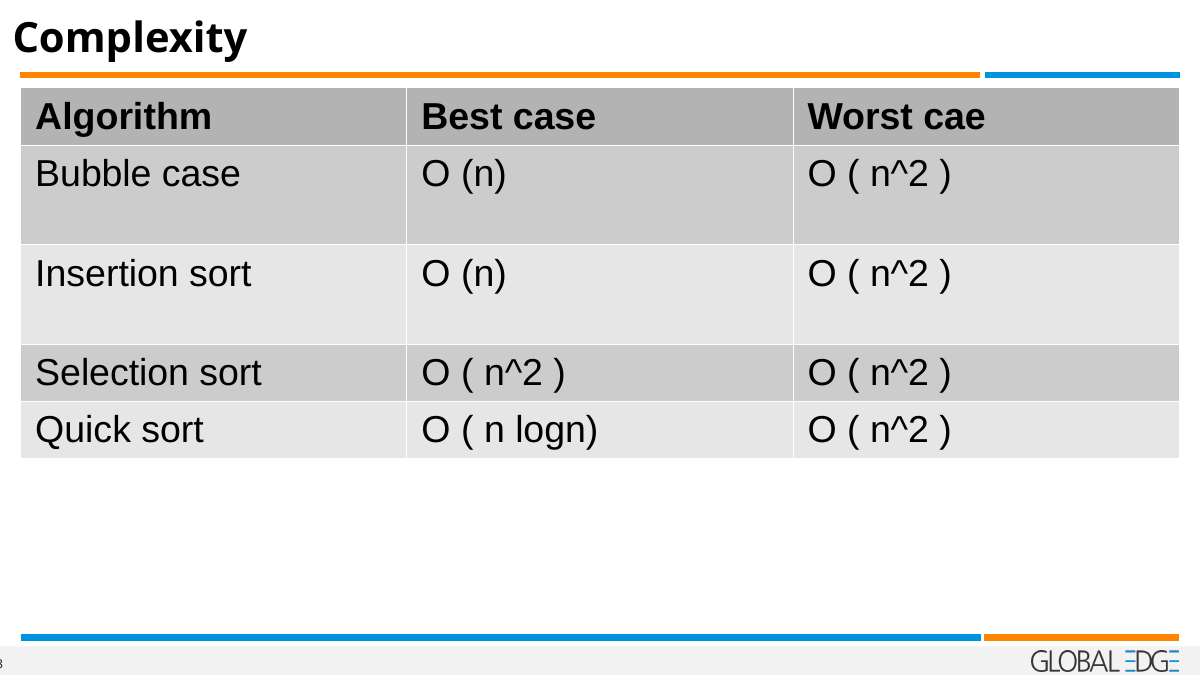

# Complexity
| Algorithm | Best case | Worst cae |
| --- | --- | --- |
| Bubble case | O (n) | O ( n^2 ) |
| Insertion sort | O (n) | O ( n^2 ) |
| Selection sort | O ( n^2 ) | O ( n^2 ) |
| Quick sort | O ( n logn) | O ( n^2 ) |